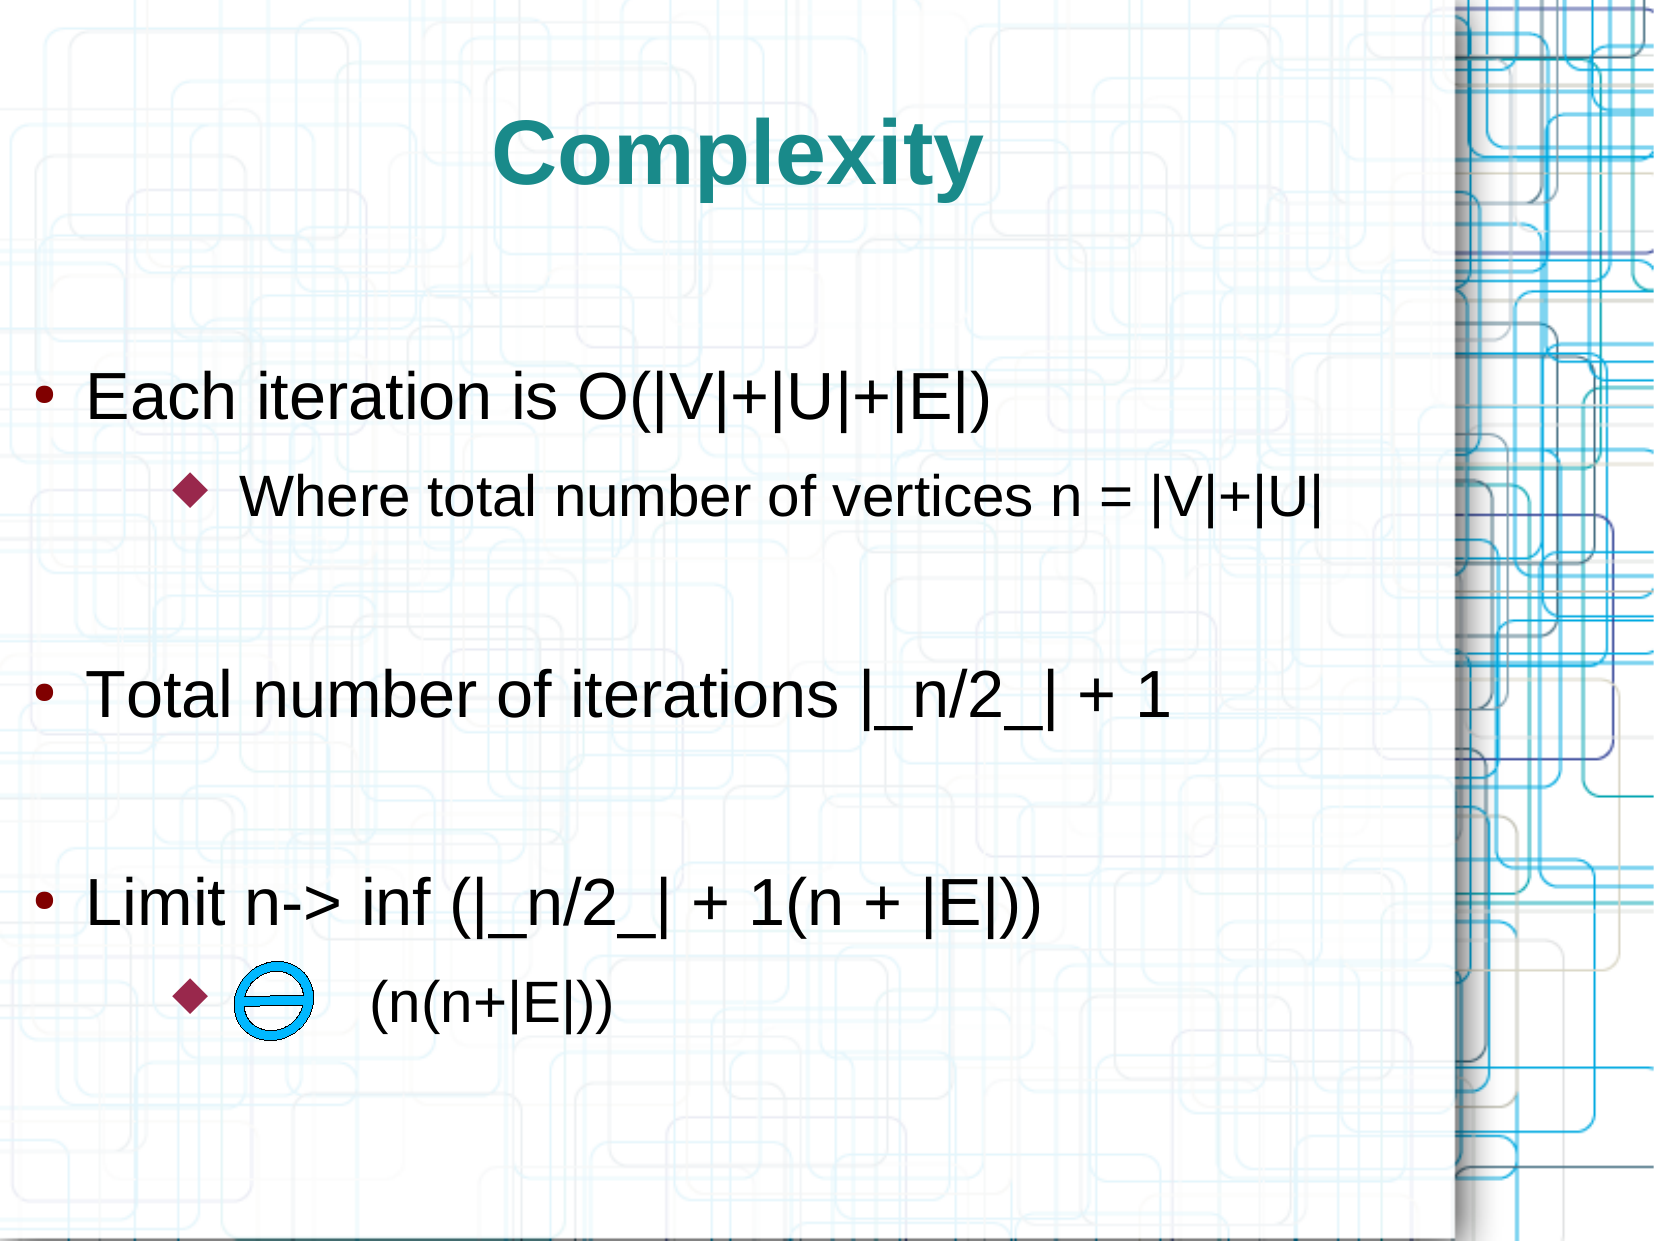

# Complexity
Each iteration is O(|V|+|U|+|E|)
Where total number of vertices n = |V|+|U|
Total number of iterations |_n/2_| + 1
Limit n-> inf (|_n/2_| + 1(n + |E|))
 (n(n+|E|))